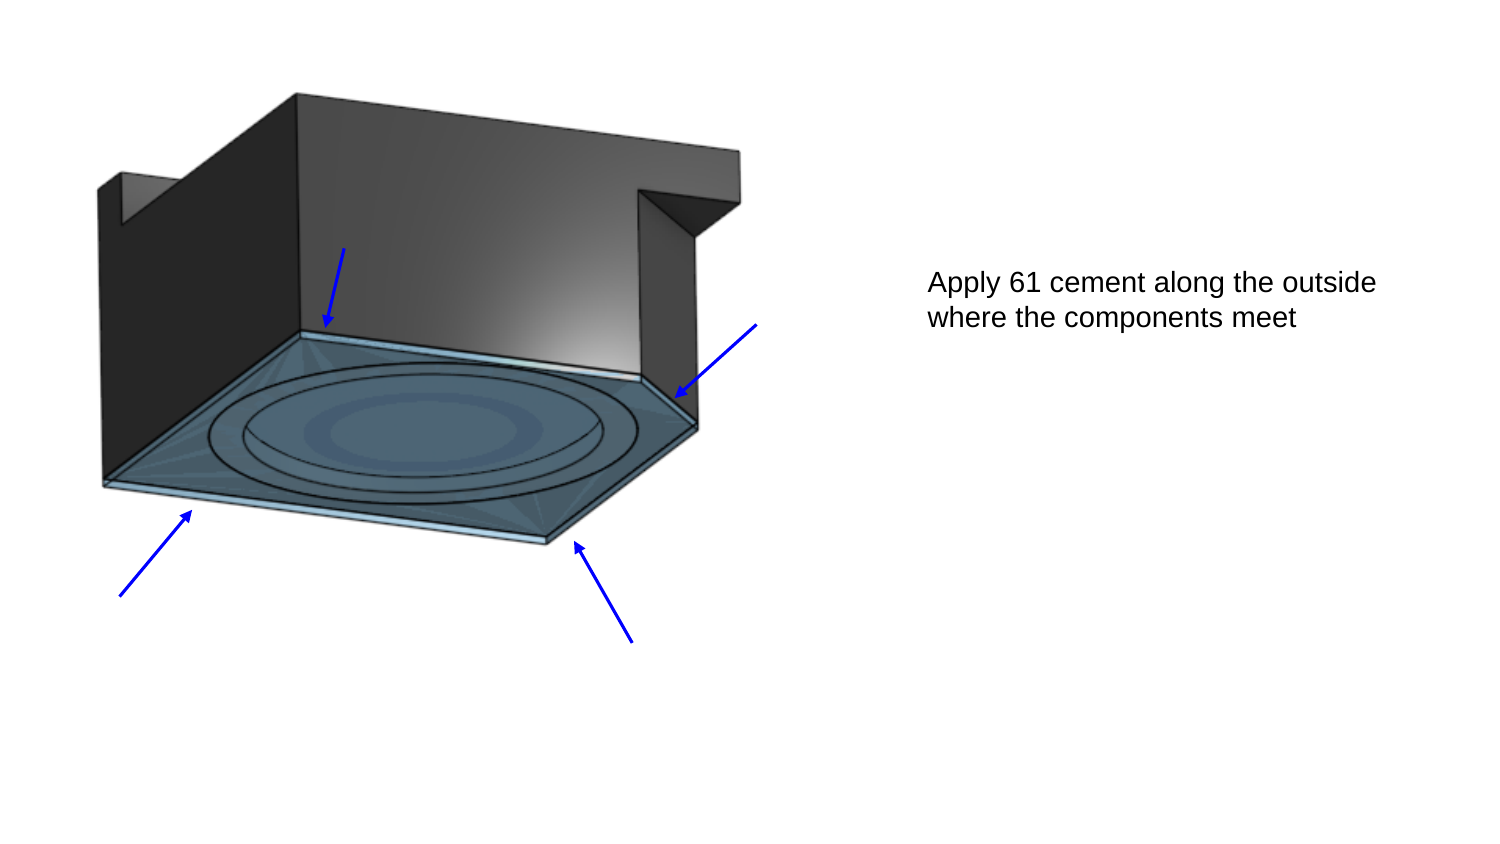

Apply 61 cement along the outside where the components meet